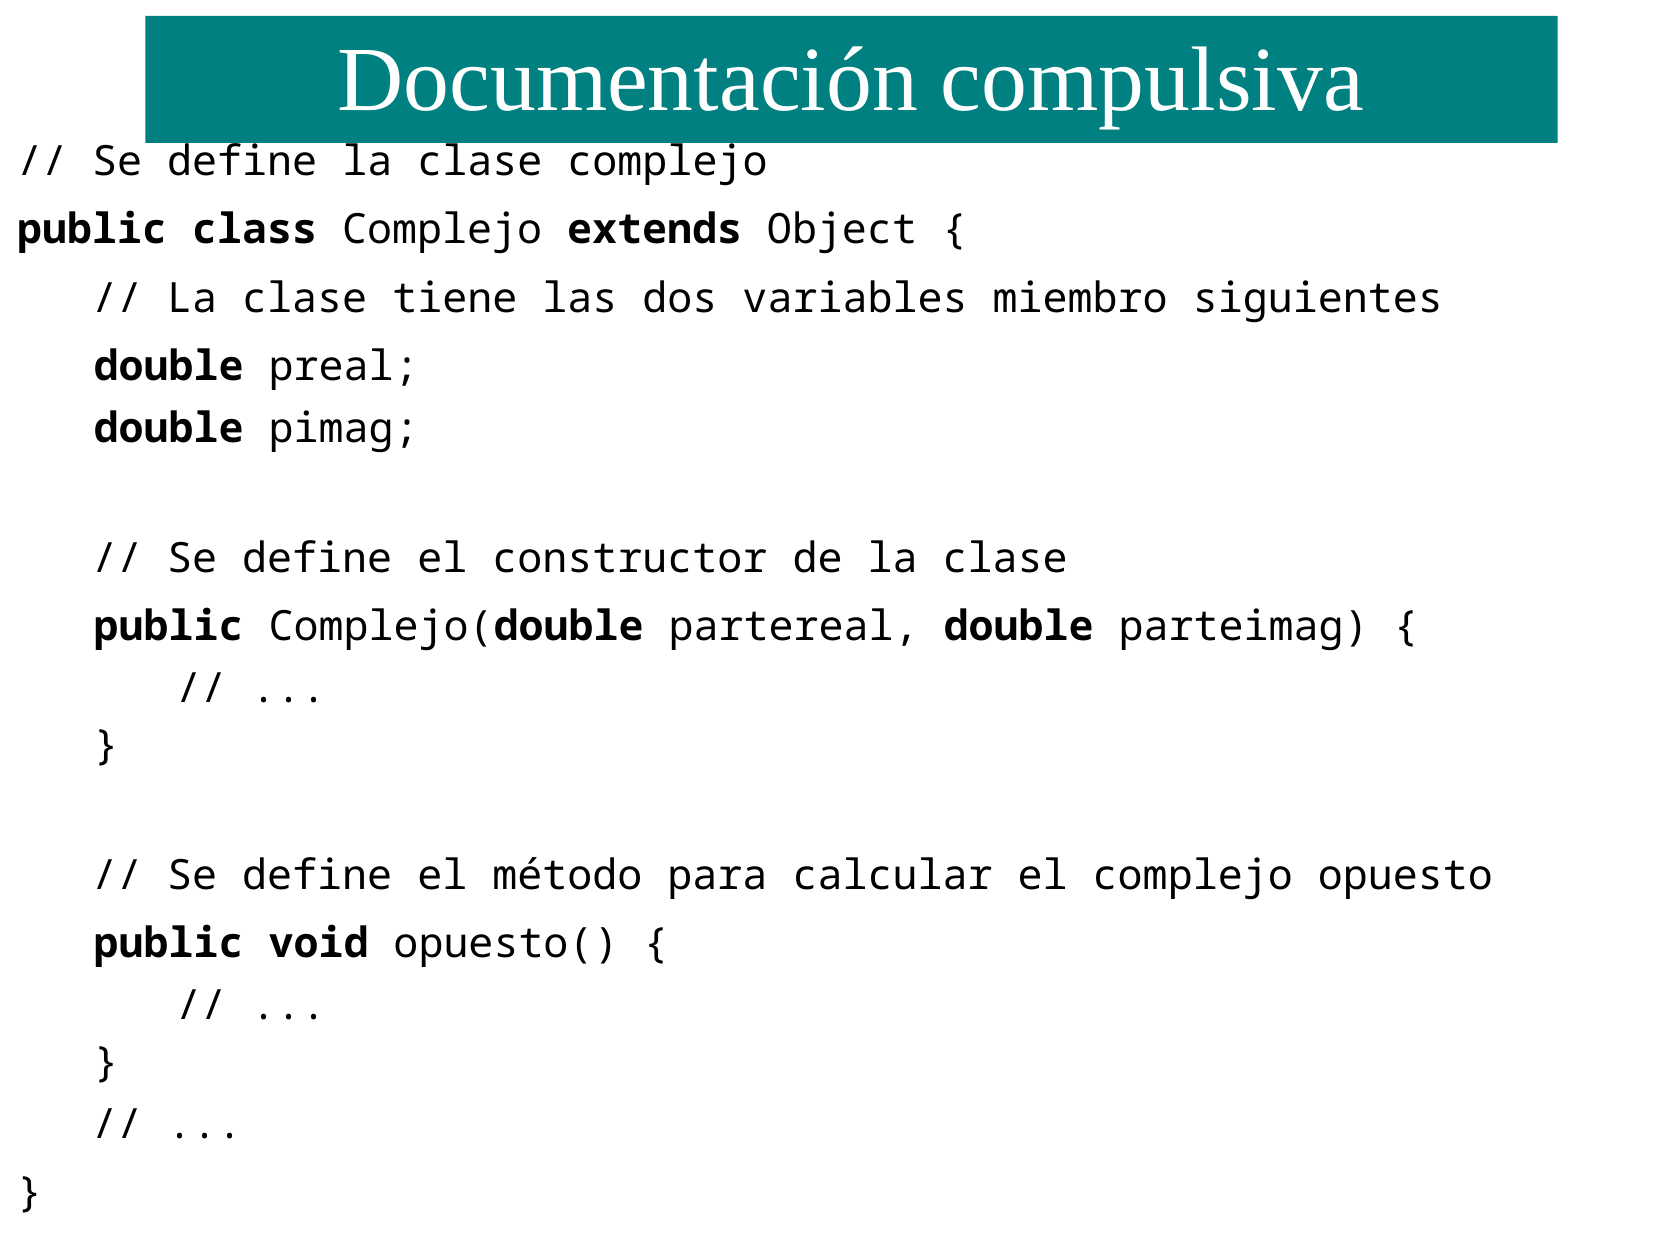

Documentación compulsiva
// Se define la clase complejo
public class Complejo extends Object {
 // La clase tiene las dos variables miembro siguientes
double preal;
double pimag;
 // Se define el constructor de la clase
public Complejo(double partereal, double parteimag) {
// ...
}
 // Se define el método para calcular el complejo opuesto
public void opuesto() {
// ...
}
 // ...
}